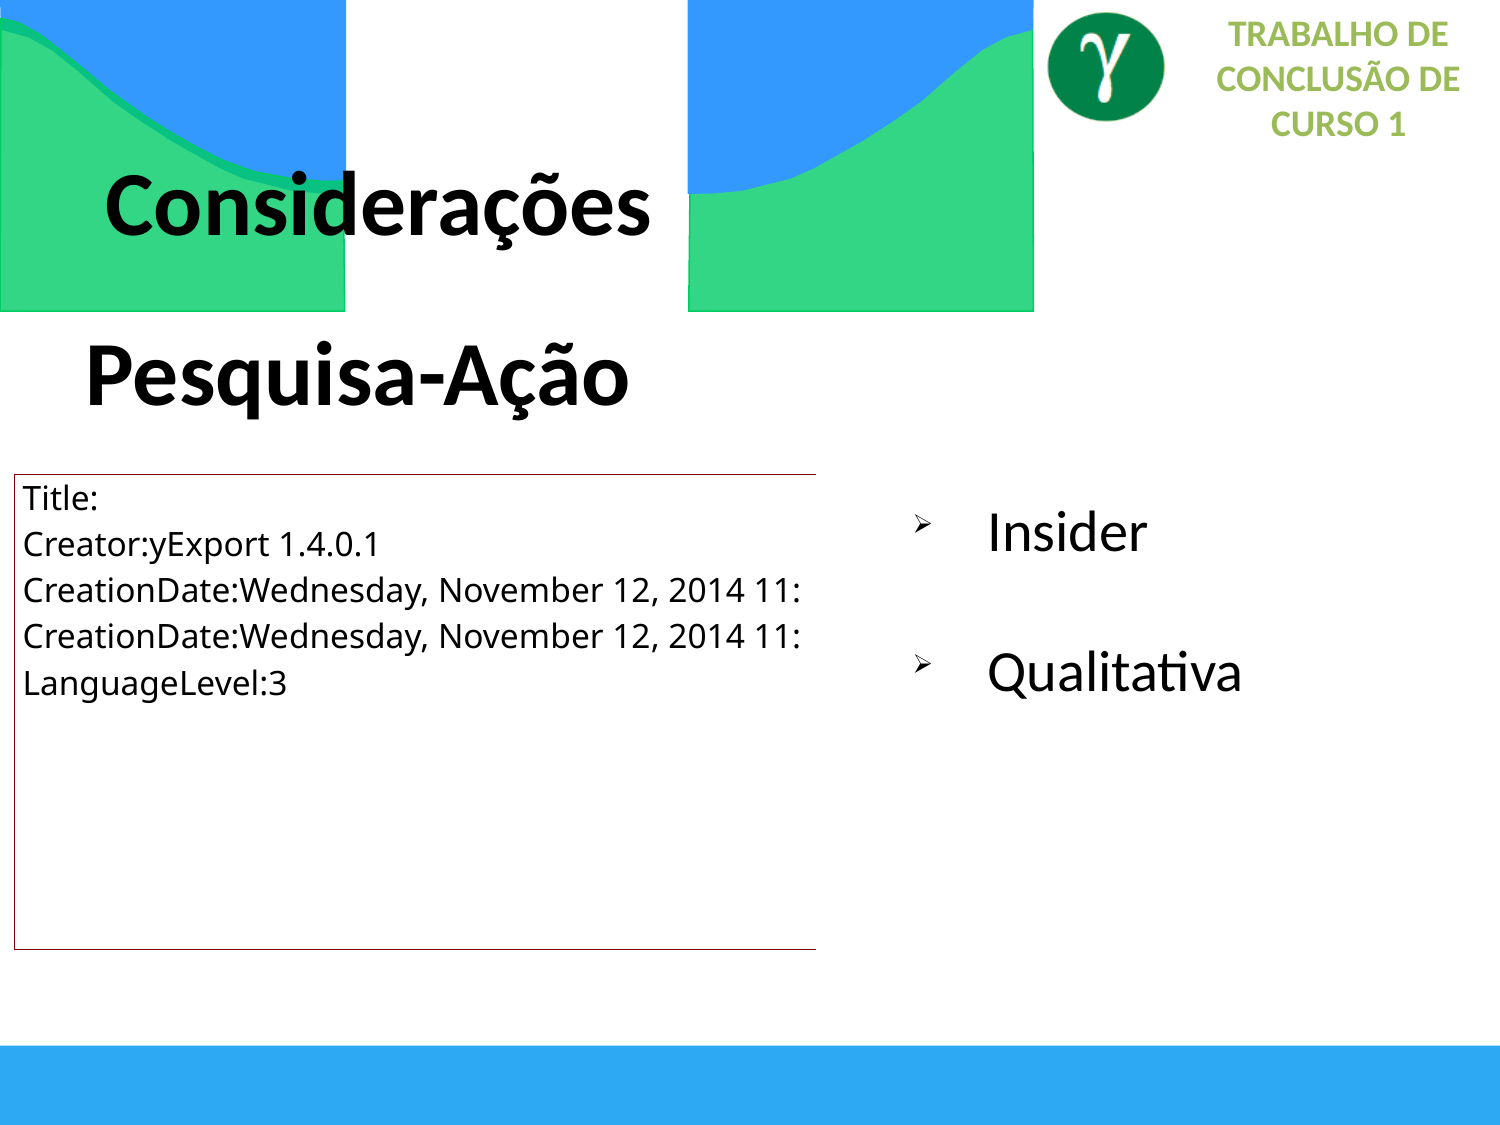

TRABALHO DE CONCLUSÃO DE CURSO 1
Considerações
Pesquisa-Ação
Insider
Qualitativa